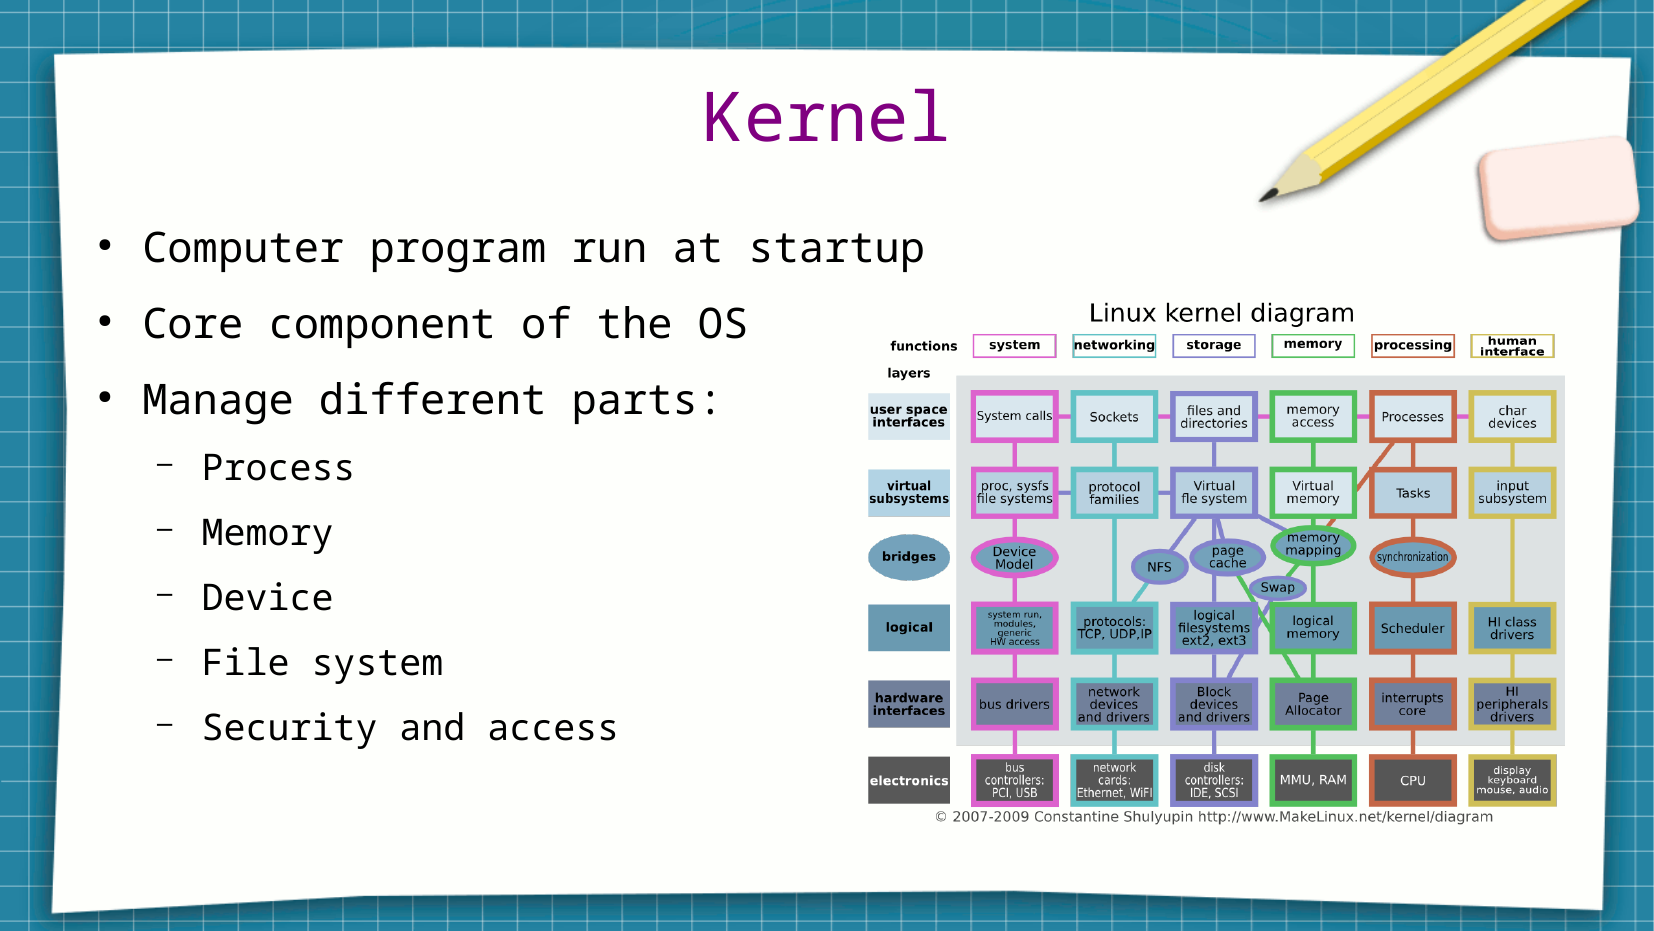

# Kernel
Computer program run at startup
Core component of the OS
Manage different parts:
Process
Memory
Device
File system
Security and access